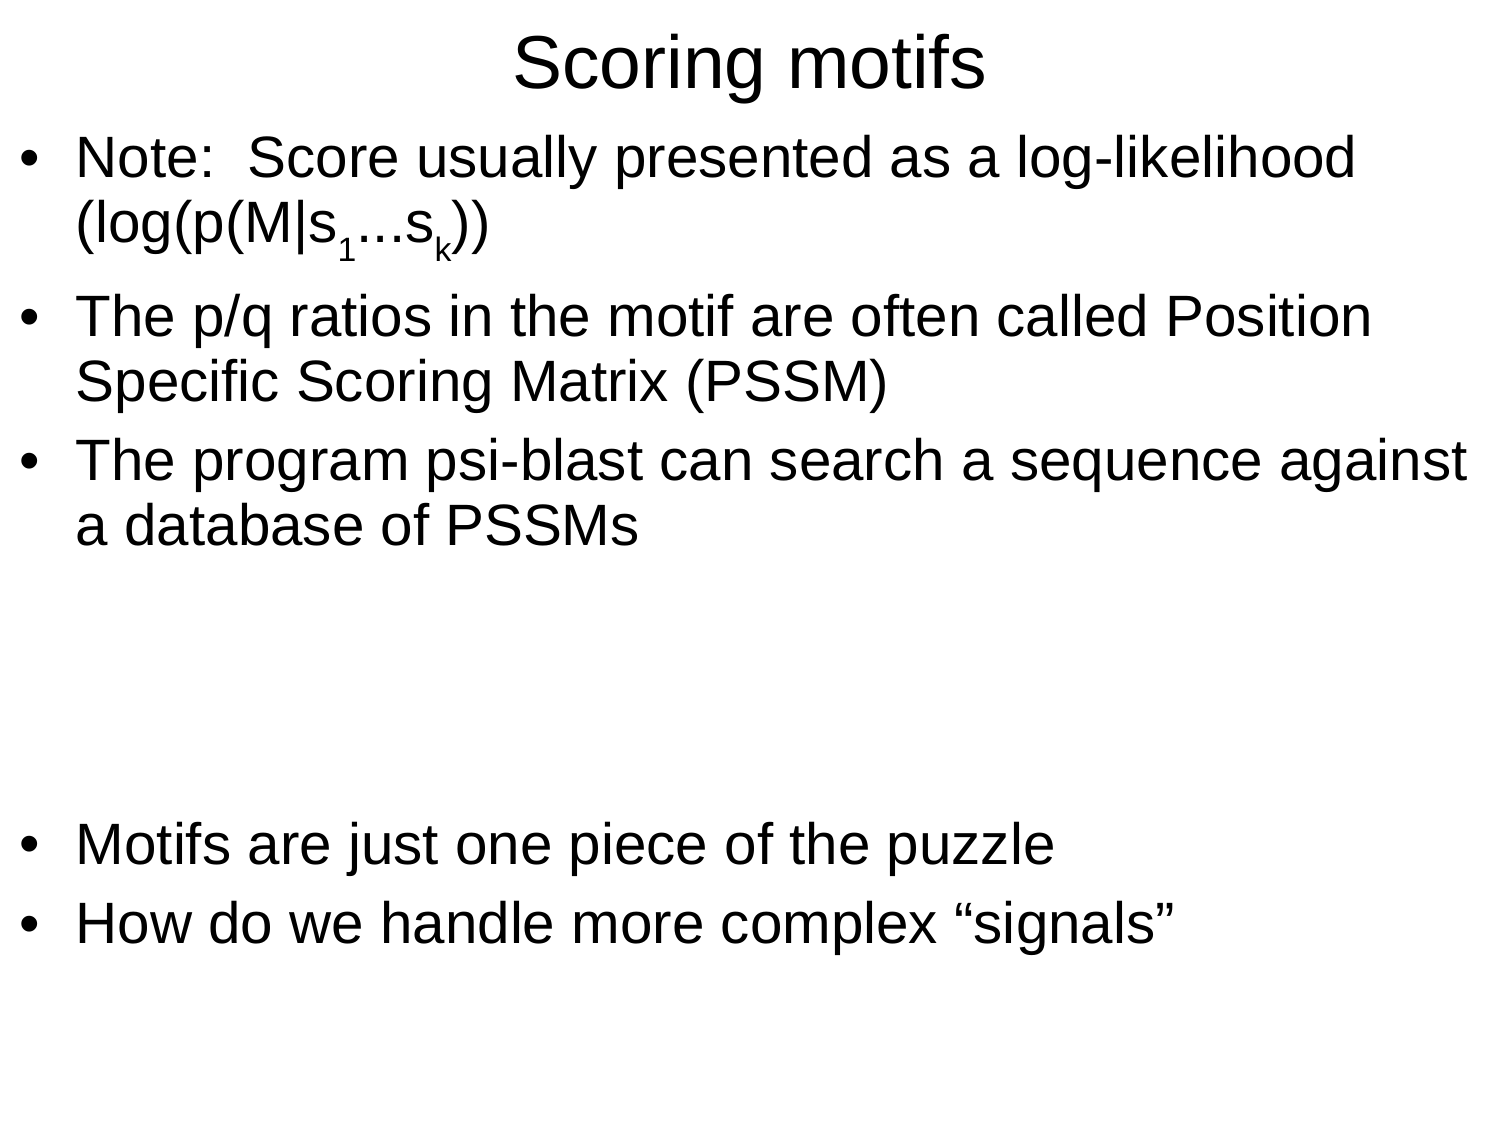

# Scoring motifs
Note: Score usually presented as a log-likelihood (log(p(M|s1...sk))
The p/q ratios in the motif are often called Position Specific Scoring Matrix (PSSM)
The program psi-blast can search a sequence against a database of PSSMs
Motifs are just one piece of the puzzle
How do we handle more complex “signals”